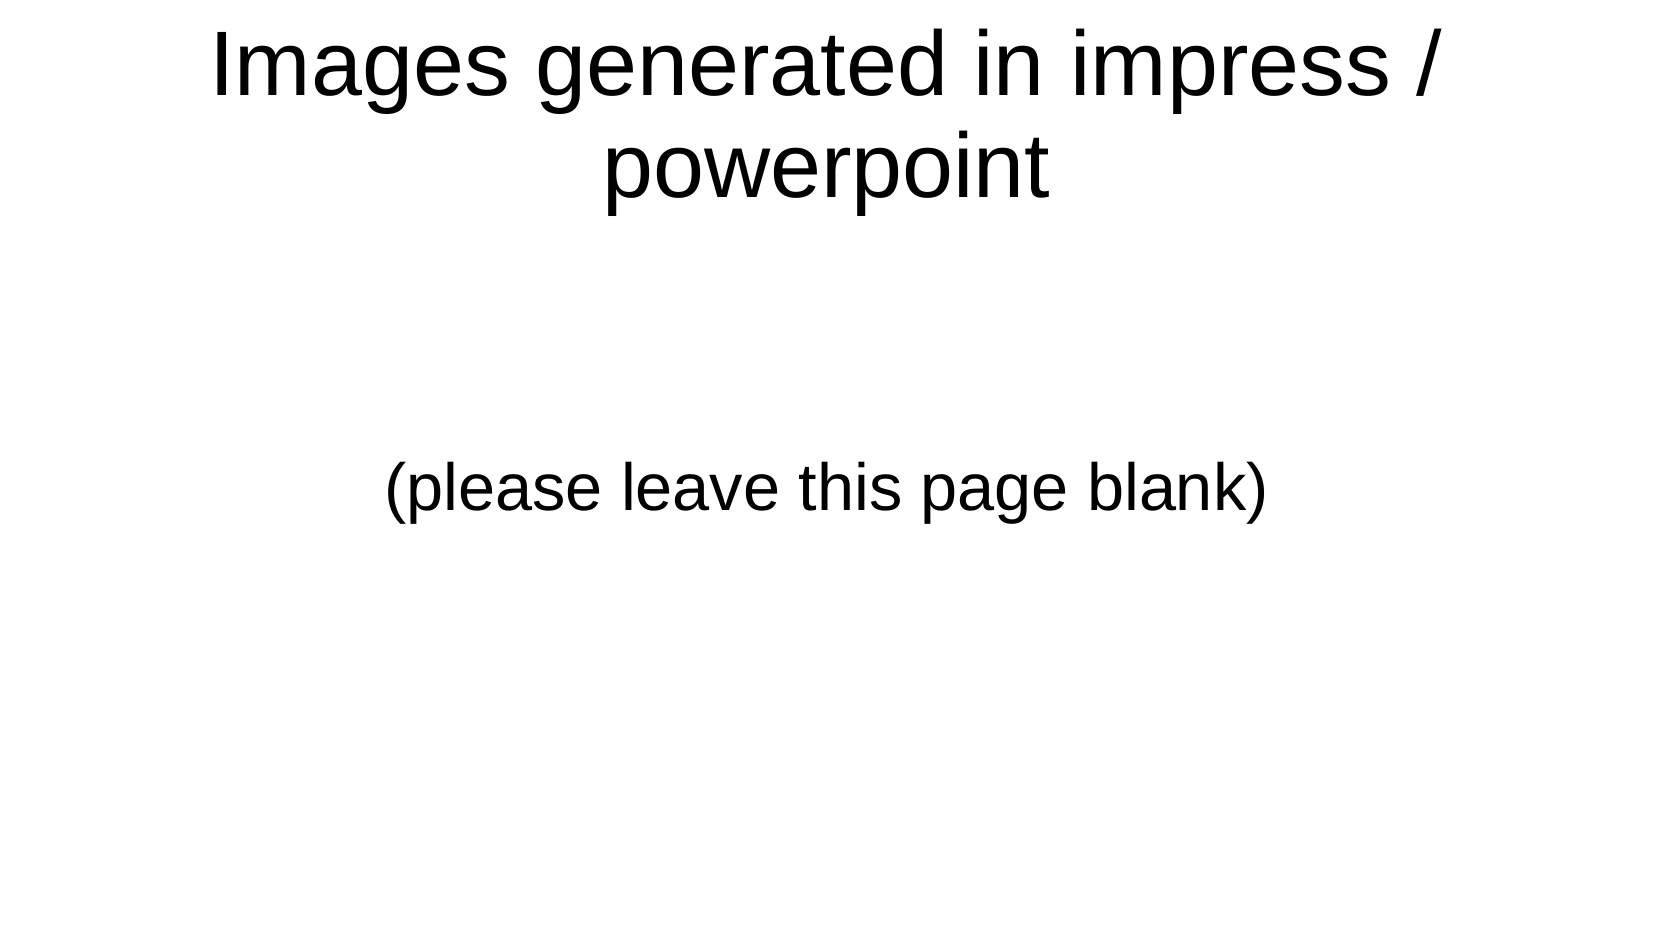

# Images generated in impress / powerpoint
(please leave this page blank)